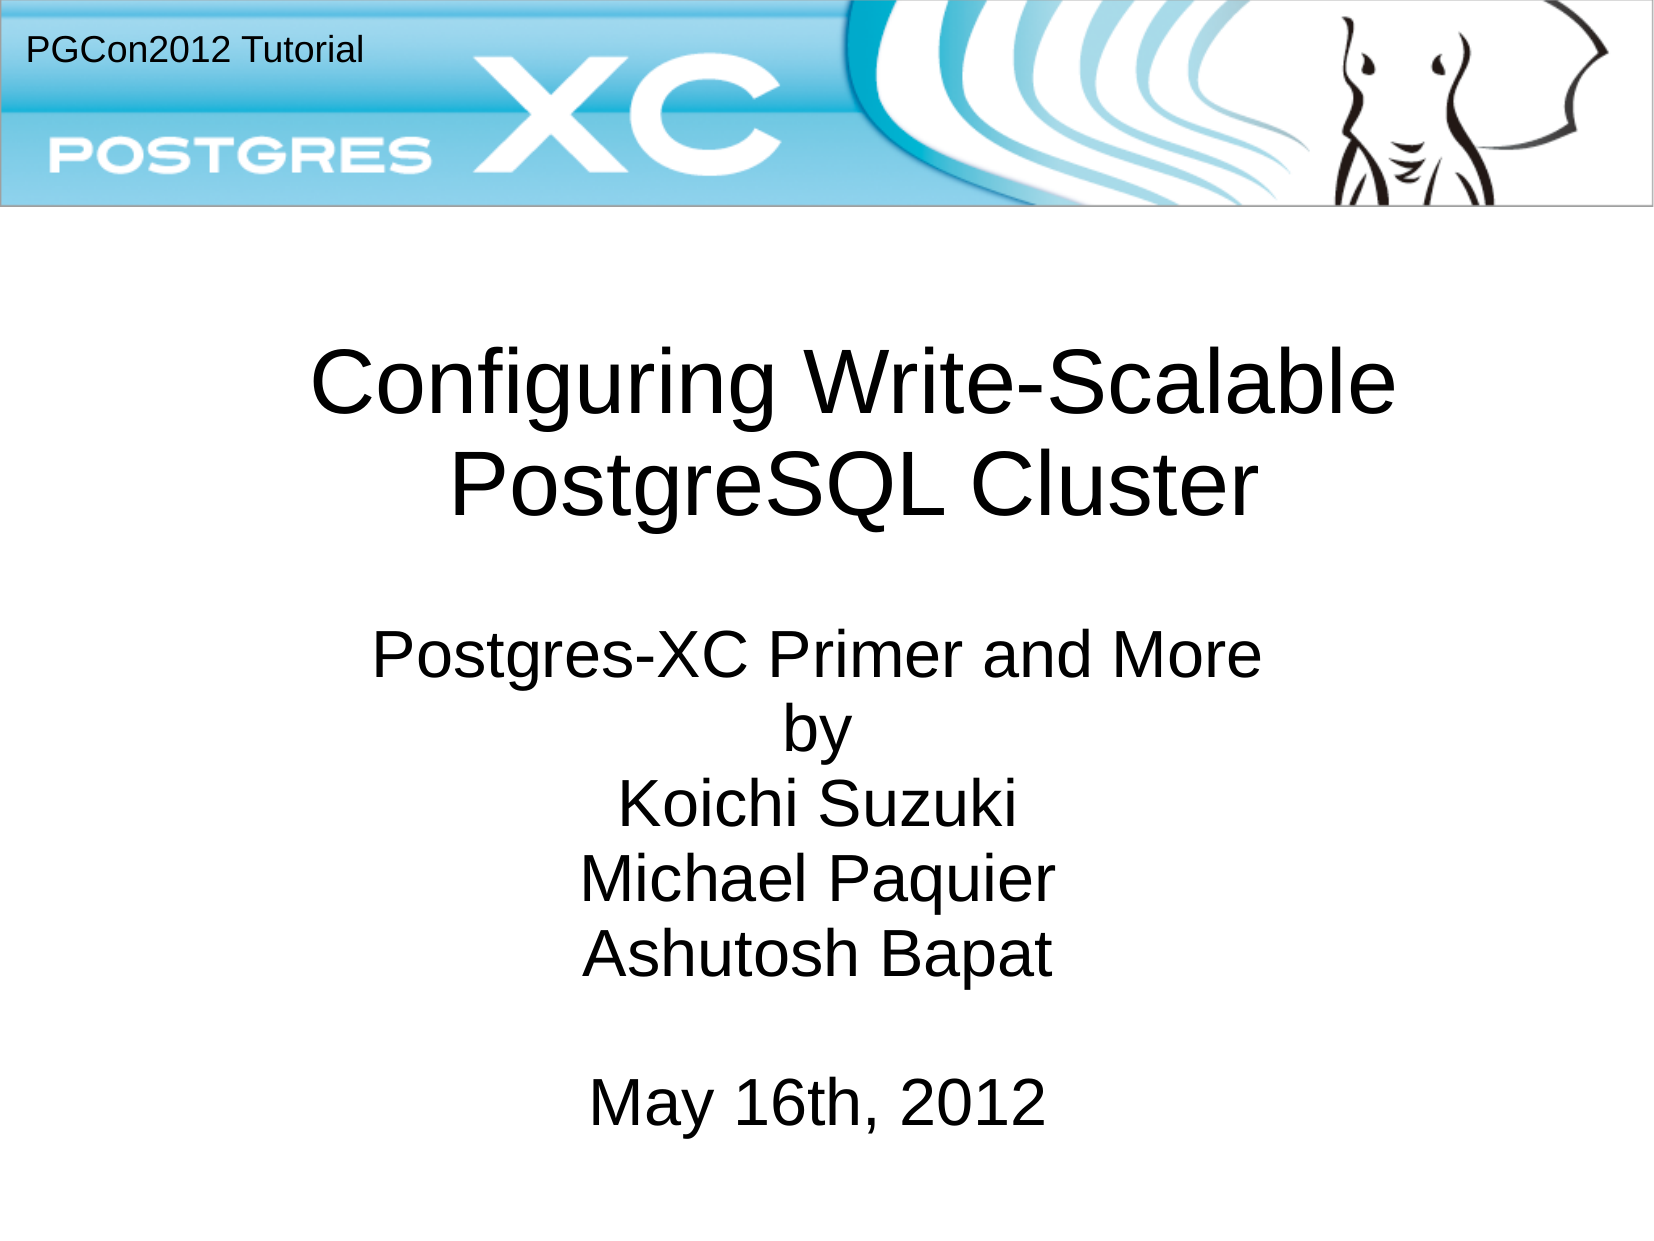

PGCon2012 Tutorial
# Configuring Write-Scalable PostgreSQL Cluster
Postgres-XC Primer and More
by
Koichi Suzuki
Michael Paquier
Ashutosh Bapat
May 16th, 2012